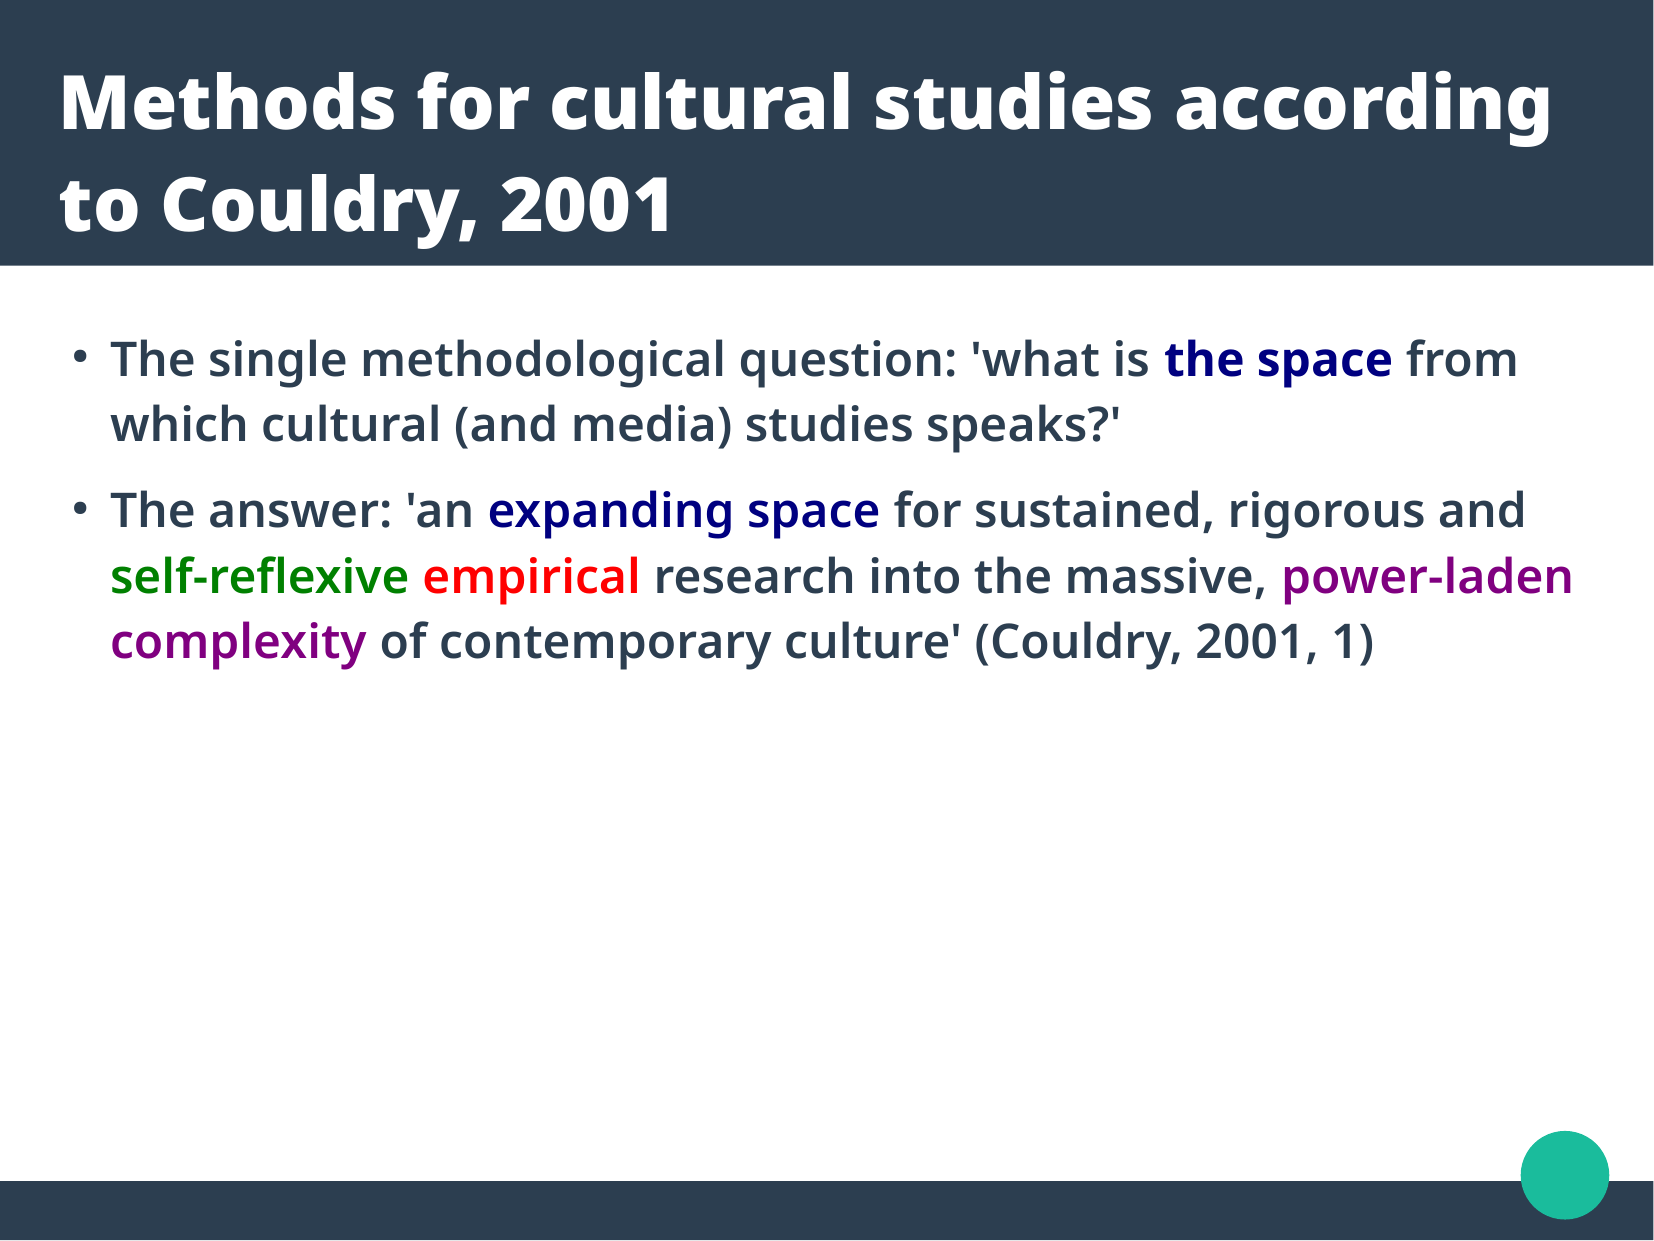

# Methods for cultural studies according to Couldry, 2001
The single methodological question: 'what is the space from which cultural (and media) studies speaks?'
The answer: 'an expanding space for sustained, rigorous and self-reflexive empirical research into the massive, power-laden complexity of contemporary culture' (Couldry, 2001, 1)